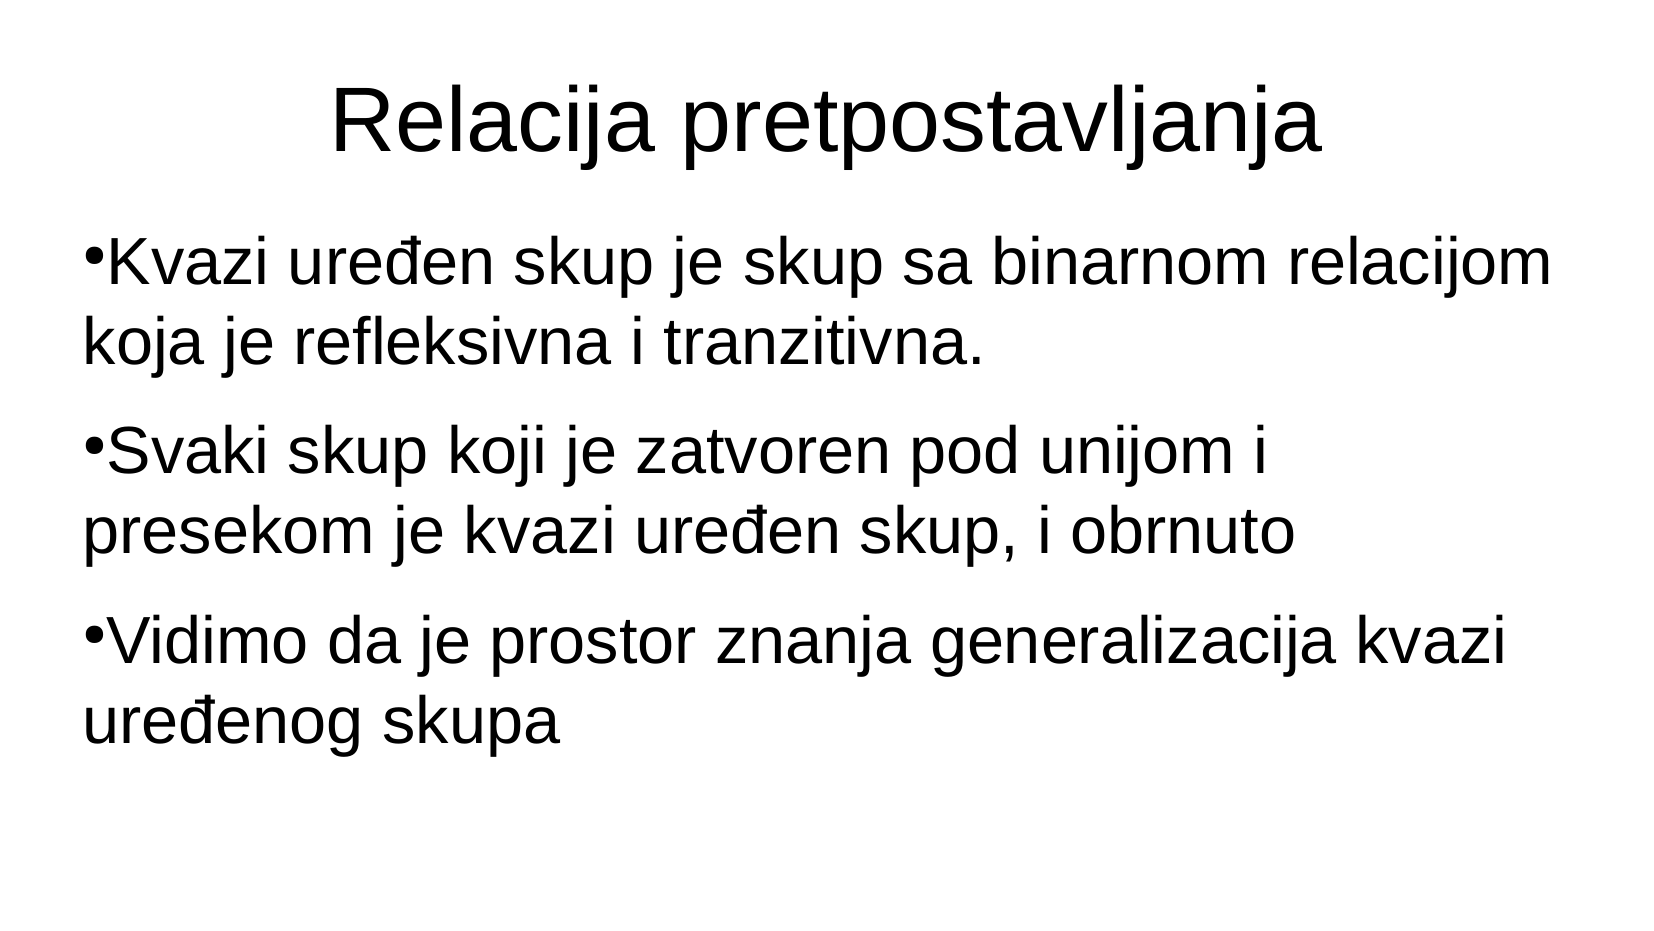

# Relacija pretpostavljanja
Kvazi uređen skup je skup sa binarnom relacijom koja je refleksivna i tranzitivna.
Svaki skup koji je zatvoren pod unijom i presekom je kvazi uređen skup, i obrnuto
Vidimo da je prostor znanja generalizacija kvazi uređenog skupa